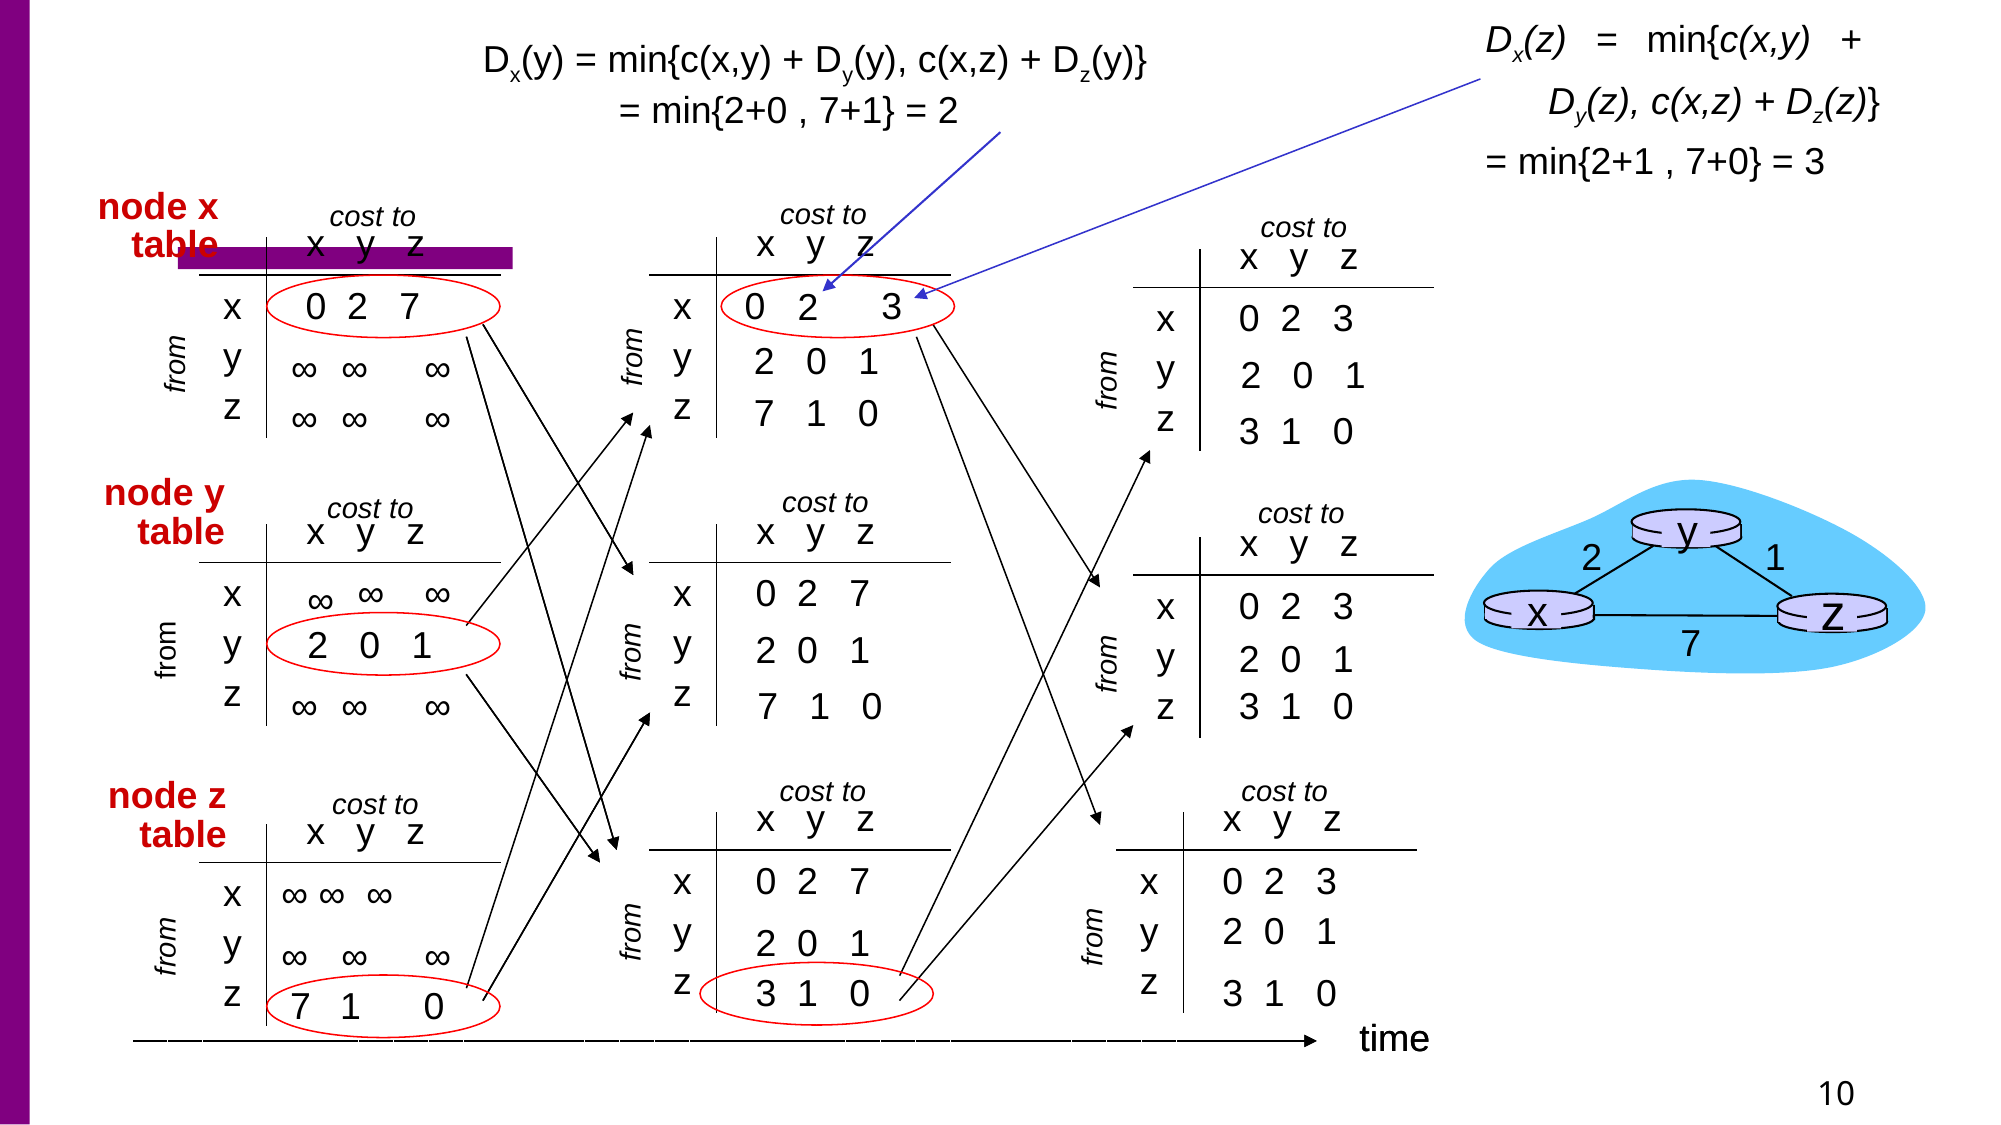

Dx(z) = min{c(x,y) +
 Dy(z), c(x,z) + Dz(z)}
= min{2+1 , 7+0} = 3
Dx(y) = min{c(x,y) + Dy(y), c(x,z) + Dz(y)}
 = min{2+0 , 7+1} = 2
node x
table
cost to
cost to
cost to
x y z
x y z
x y z
x
0 2 7
x
0
3
2
x
0 2 3
y
y
2 0 1
from
∞
∞
∞
y
from
2 0 1
from
z
z
7 1 0
∞
∞
∞
z
3 1 0
node y
table
cost to
y
2
1
z
x
7
cost to
cost to
x y z
x y z
x y z
x
∞
∞
x
0 2 7
∞
2 0 1
x
0 2 3
y
y
2 0 1
y
from
from
2 0 1
from
z
z
∞
∞
∞
7 1 0
z
3 1 0
cost to
cost to
node z
table
cost to
x y z
x y z
x y z
x
0 2 7
x
0 2 3
x
∞ ∞ ∞
y
y
2 0 1
from
y
2 0 1
from
from
∞
∞
∞
z
z
z
3 1 0
3 1 0
7
1
0
time
time